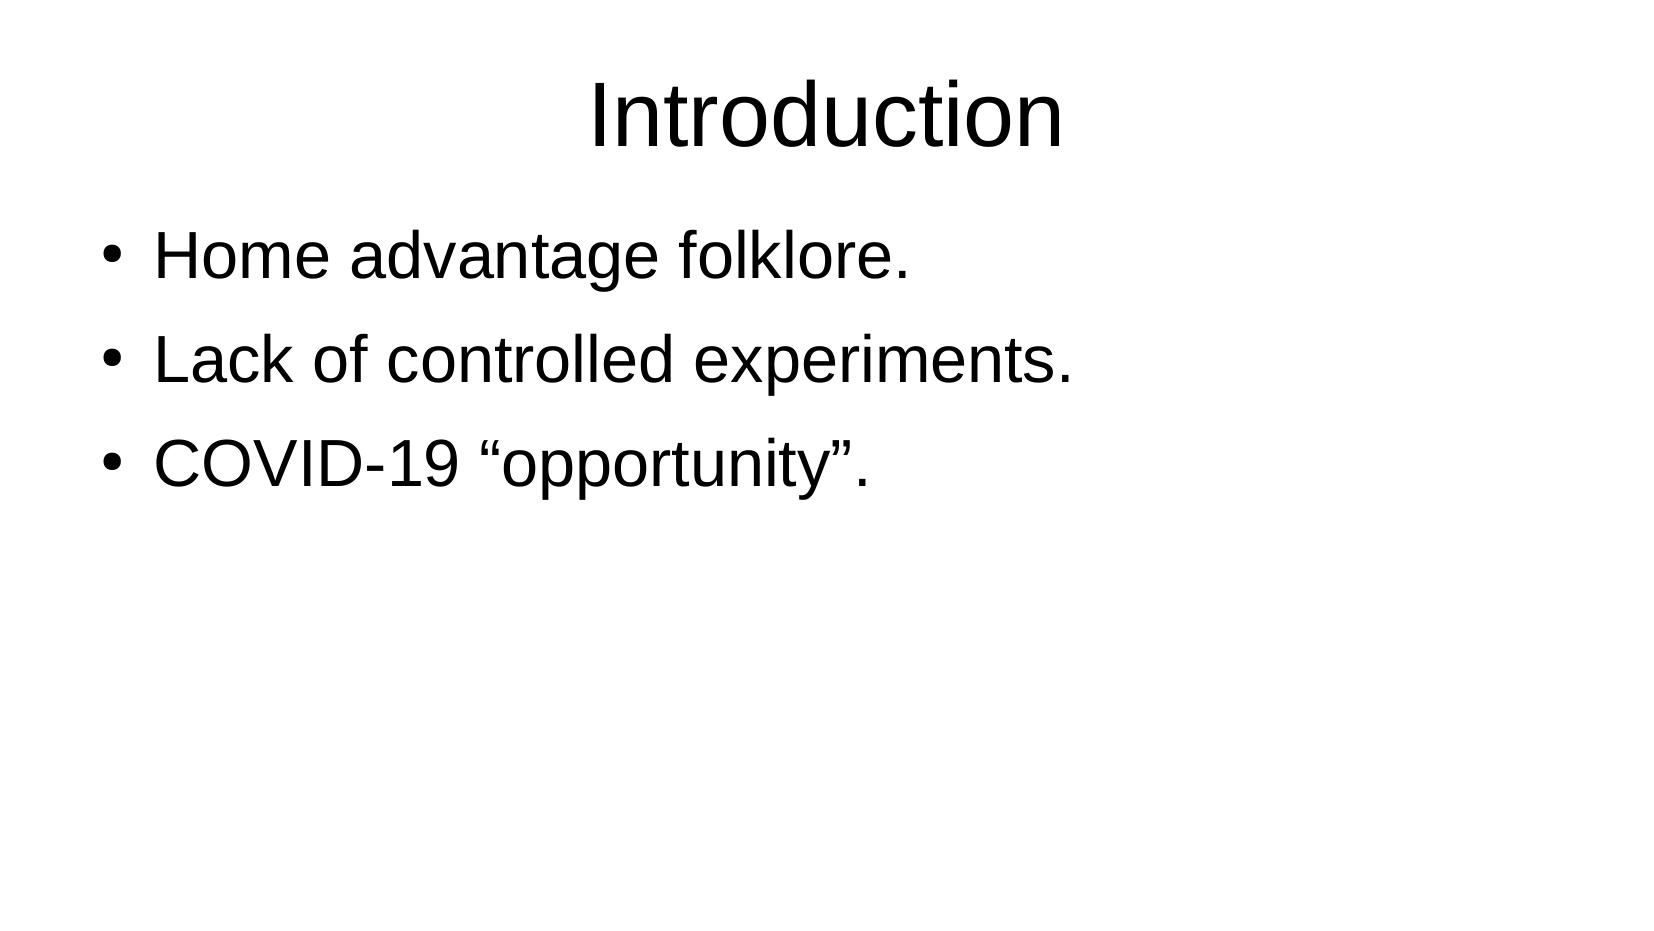

# Introduction
Home advantage folklore.
Lack of controlled experiments.
COVID-19 “opportunity”.